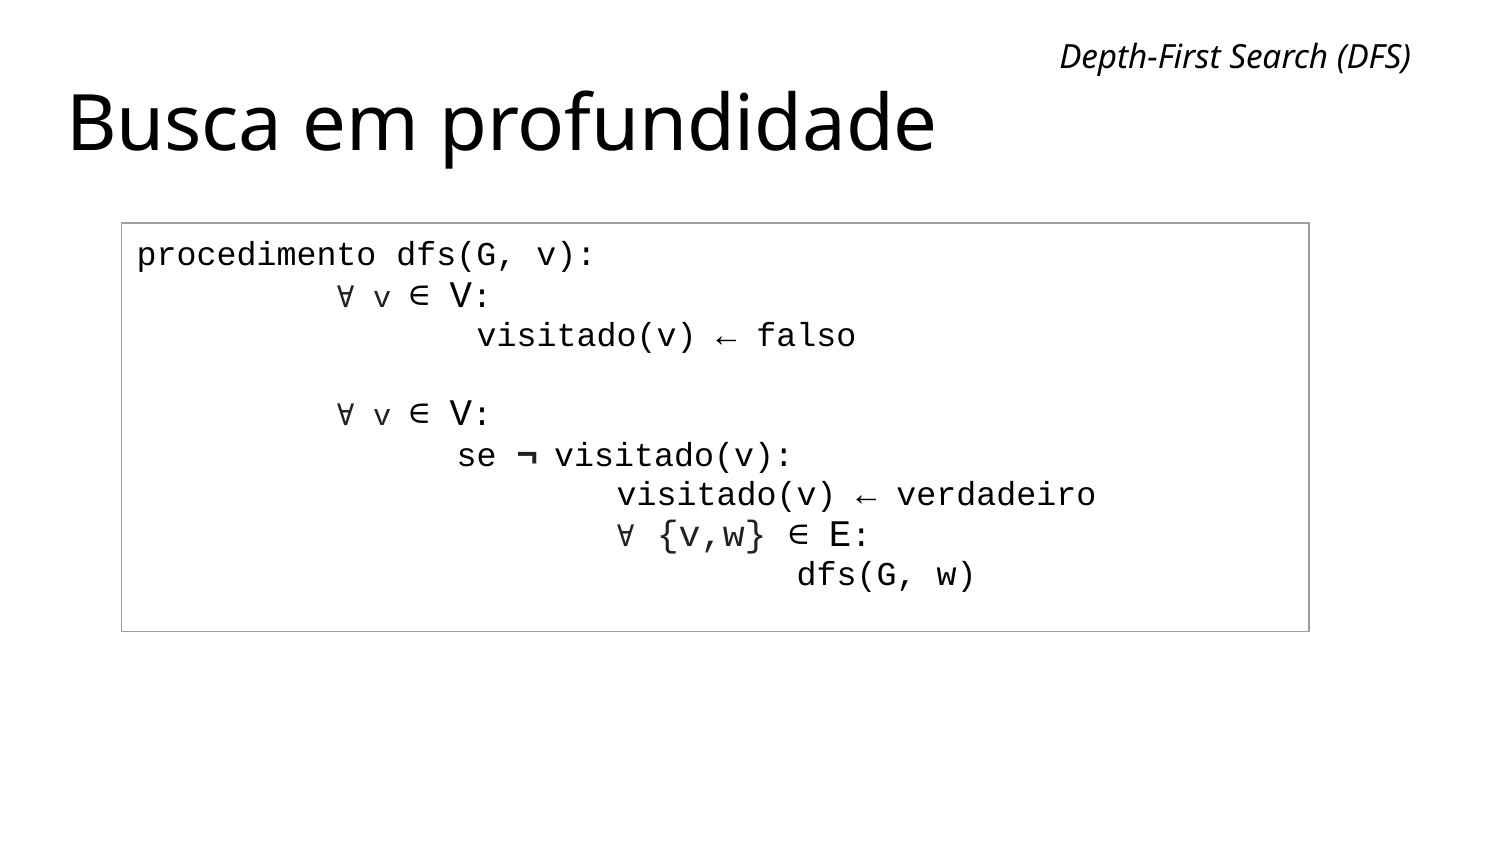

Depth-First Search (DFS)
# Busca em profundidade
| procedimento dfs(G, v): ∀ v ∈ V: visitado(v) ← falso ∀ v ∈ V: se ¬ visitado(v): visitado(v) ← verdadeiro ∀ {v,w} ∈ E: dfs(G, w) |
| --- |